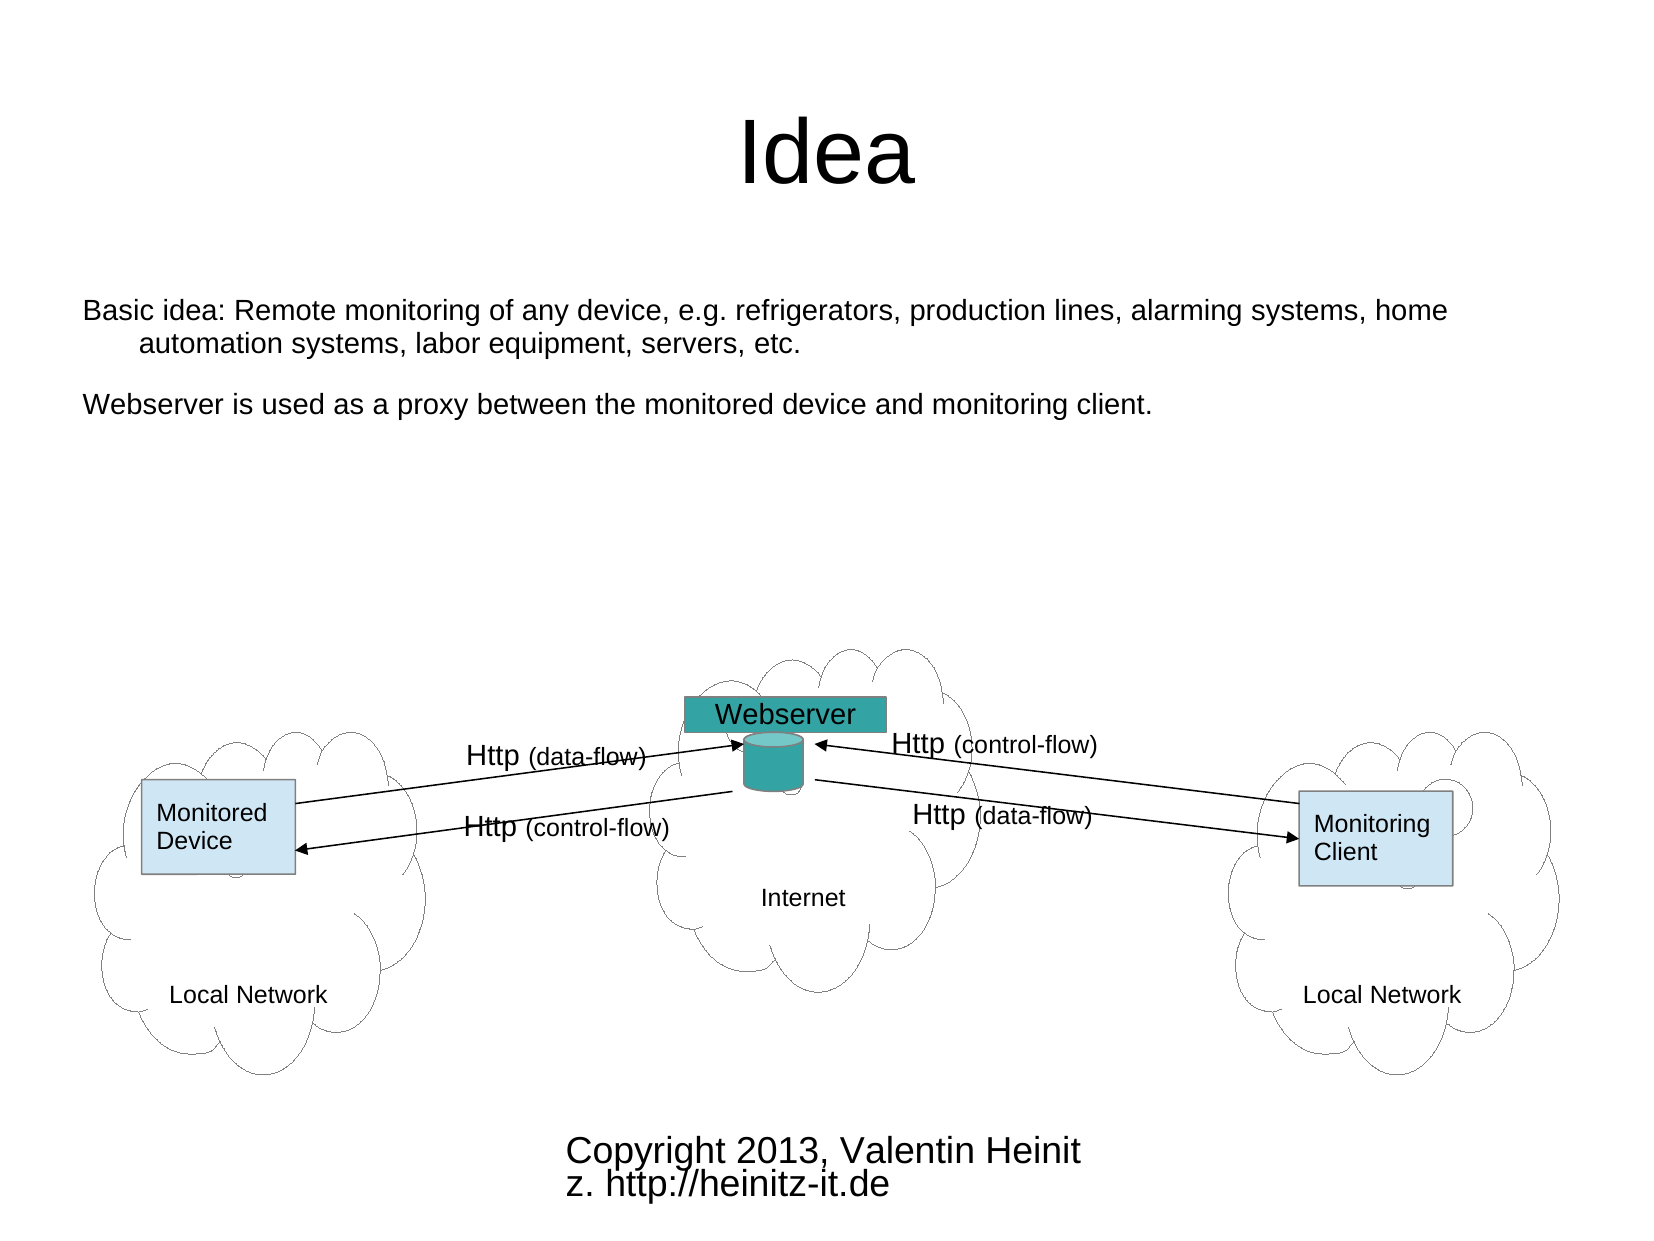

# Idea
Basic idea: Remote monitoring of any device, e.g. refrigerators, production lines, alarming systems, home automation systems, labor equipment, servers, etc.
Webserver is used as a proxy between the monitored device and monitoring client.
Internet
Webserver
Http (control-flow)
Local Network
Http (data-flow)
Local Network
Monitored
Device
Monitoring
Client
Http (data-flow)
Http (control-flow)
Copyright 2013, Valentin Heinitz. http://heinitz-it.de